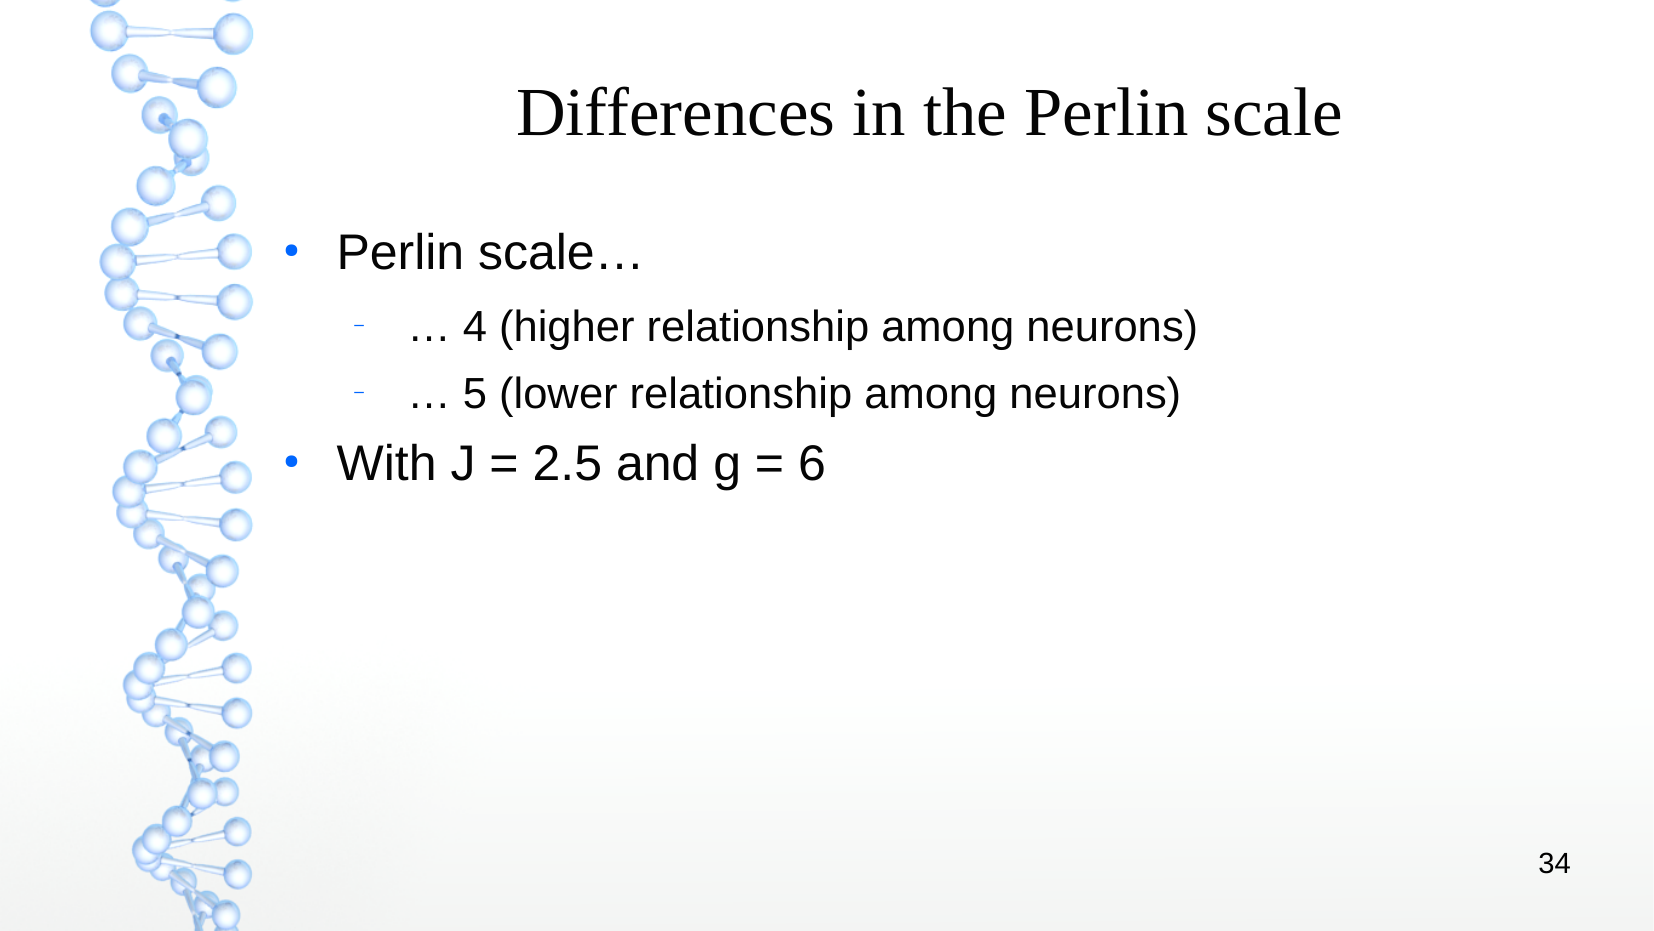

# Differences in the Perlin scale
Perlin scale…
… 4 (higher relationship among neurons)
… 5 (lower relationship among neurons)
With J = 2.5 and g = 6
34